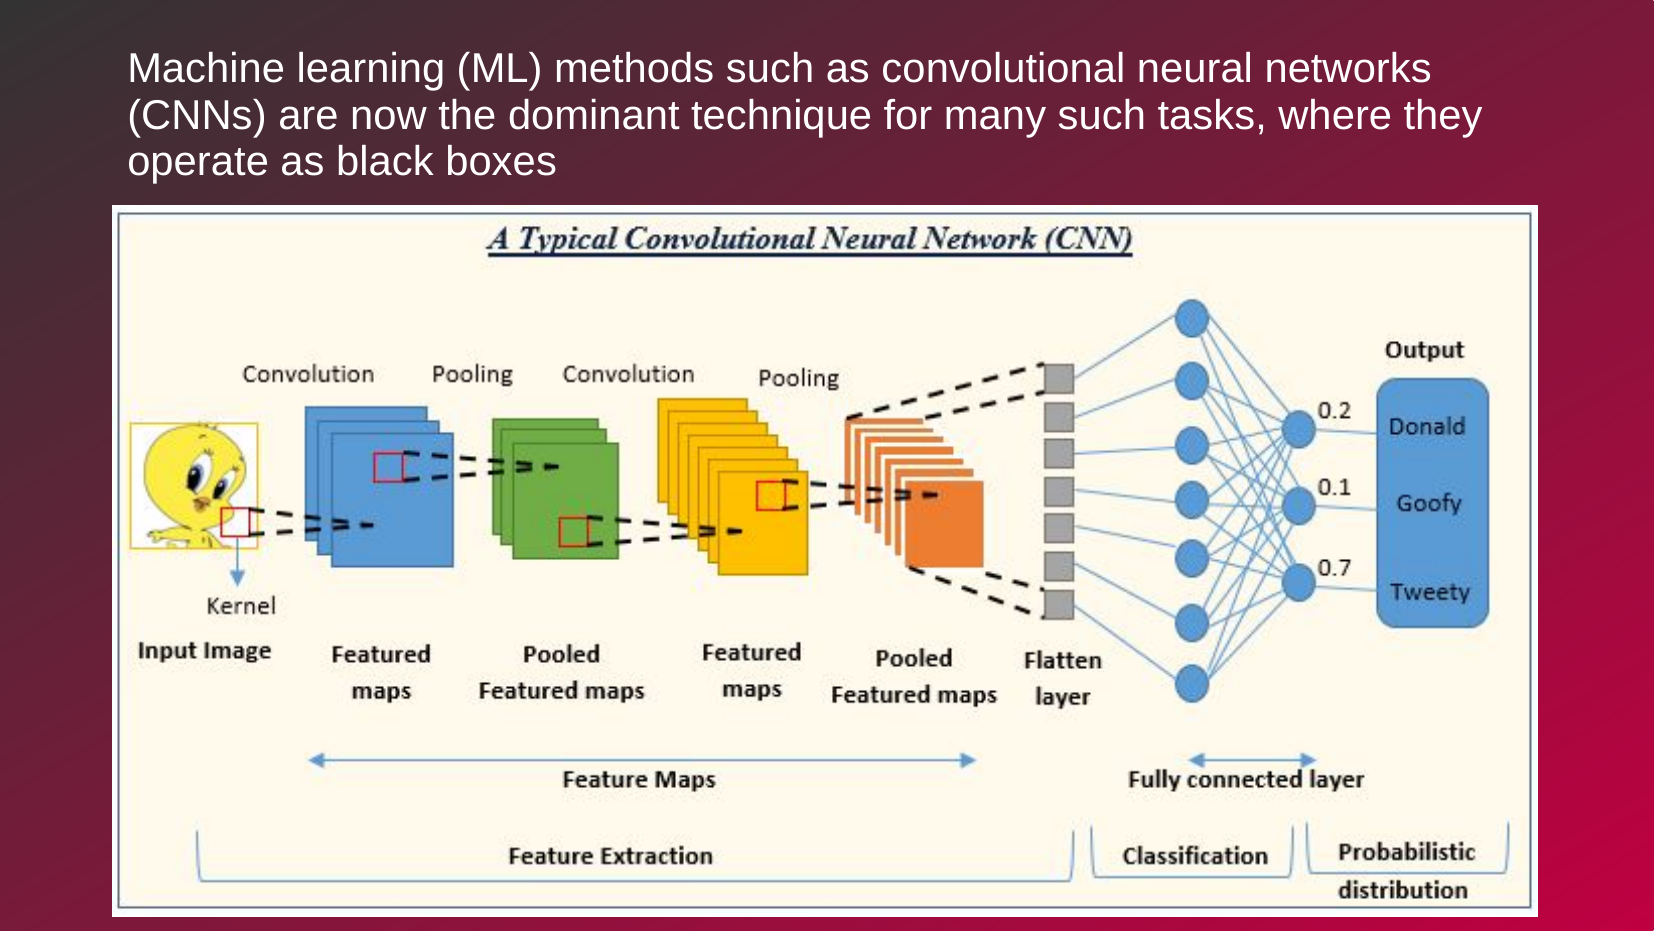

Machine learning (ML) methods such as convolutional neural networks (CNNs) are now the dominant technique for many such tasks, where they operate as black boxes